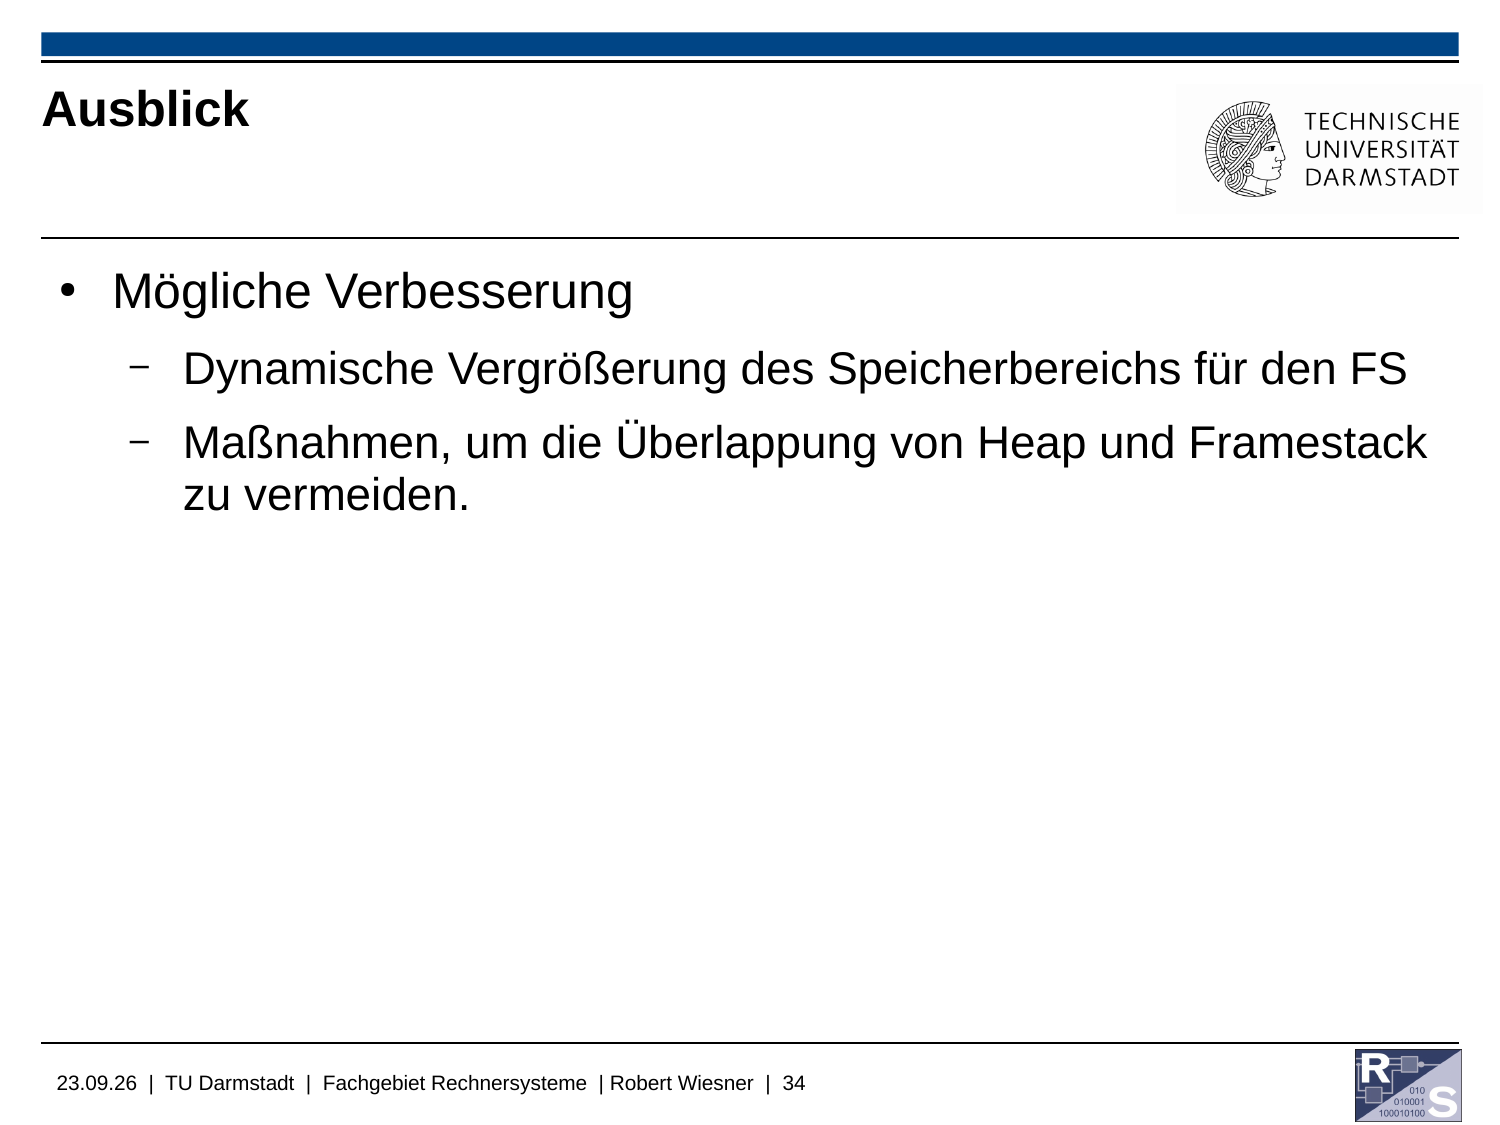

# Ausblick
Mögliche Verbesserung
Dynamische Vergrößerung des Speicherbereichs für den FS
Maßnahmen, um die Überlappung von Heap und Framestack zu vermeiden.